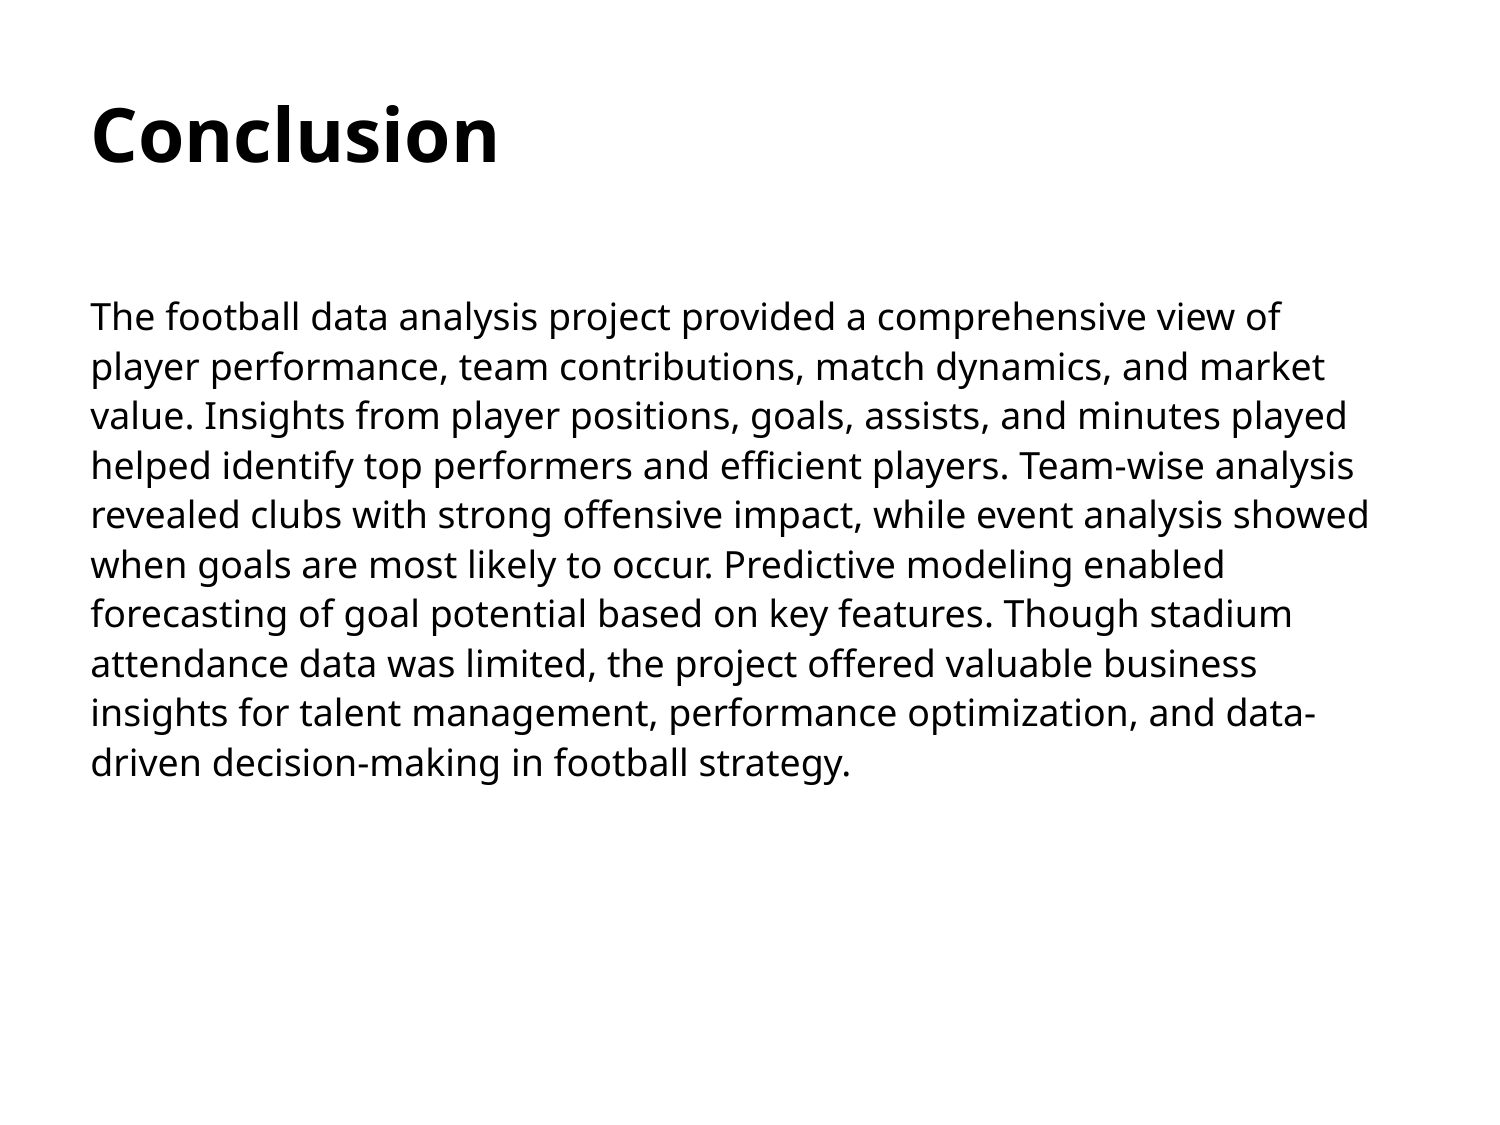

# Conclusion
The football data analysis project provided a comprehensive view of player performance, team contributions, match dynamics, and market value. Insights from player positions, goals, assists, and minutes played helped identify top performers and efficient players. Team-wise analysis revealed clubs with strong offensive impact, while event analysis showed when goals are most likely to occur. Predictive modeling enabled forecasting of goal potential based on key features. Though stadium attendance data was limited, the project offered valuable business insights for talent management, performance optimization, and data-driven decision-making in football strategy.